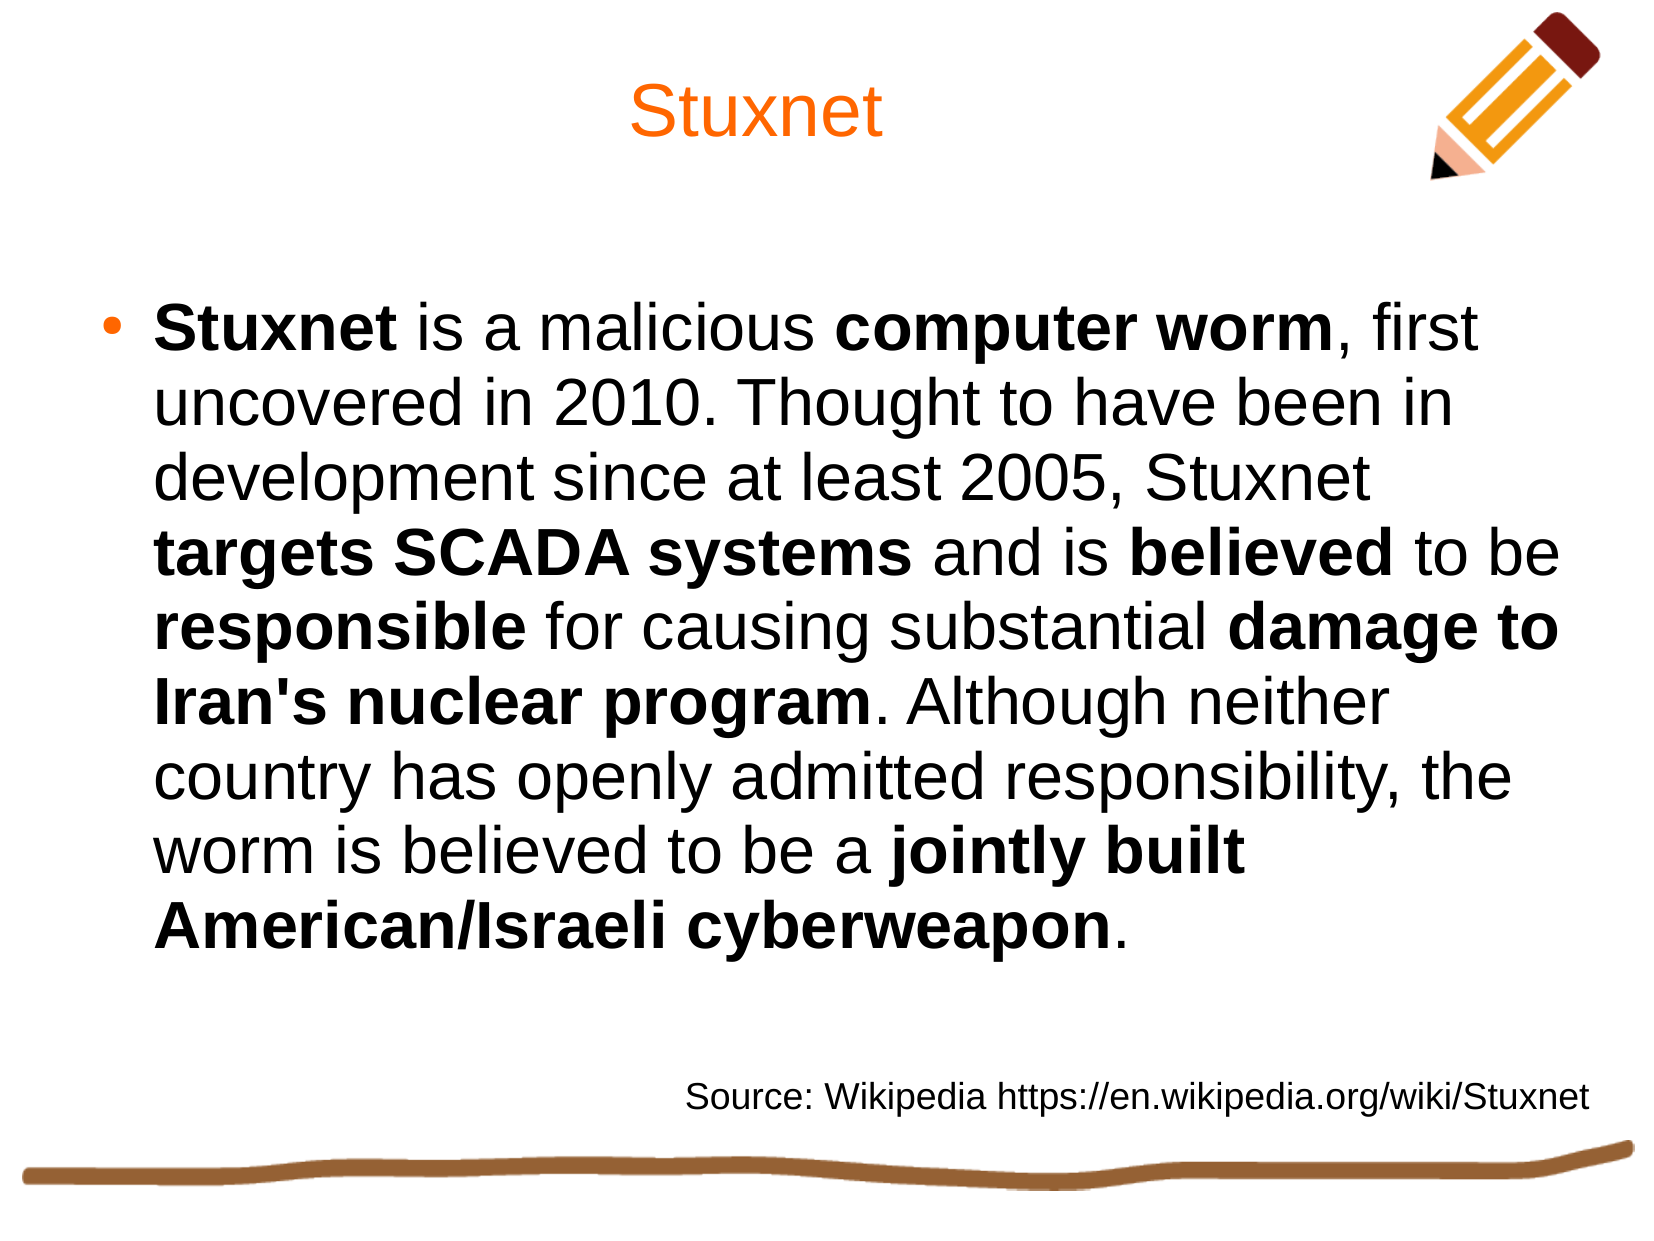

# Stuxnet
Stuxnet is a malicious computer worm, first uncovered in 2010. Thought to have been in development since at least 2005, Stuxnet targets SCADA systems and is believed to be responsible for causing substantial damage to Iran's nuclear program. Although neither country has openly admitted responsibility, the worm is believed to be a jointly built American/Israeli cyberweapon.
Source: Wikipedia https://en.wikipedia.org/wiki/Stuxnet